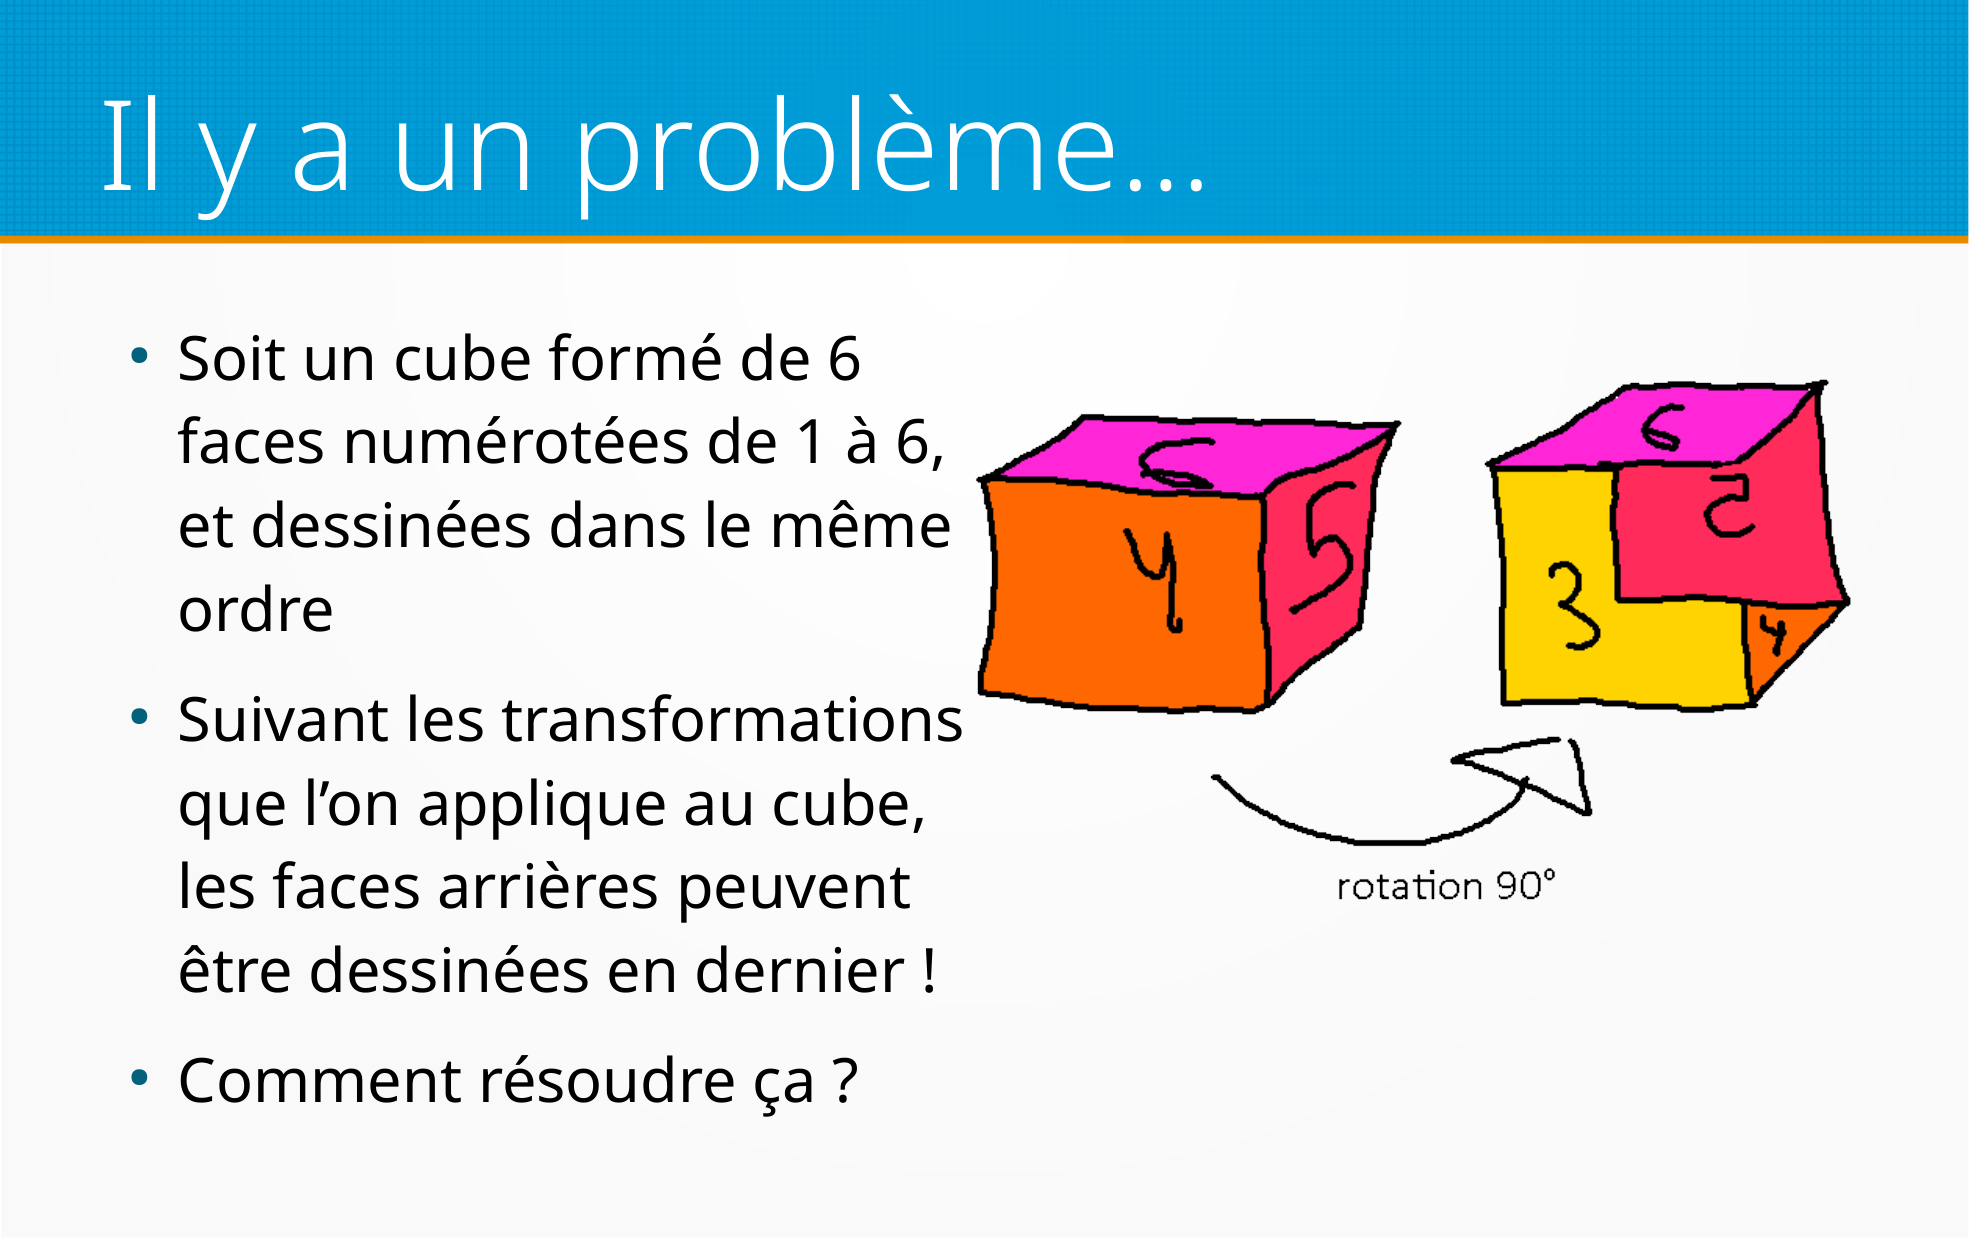

# Il y a un problème…
Soit un cube formé de 6 faces numérotées de 1 à 6, et dessinées dans le même ordre
Suivant les transformations que l’on applique au cube, les faces arrières peuvent être dessinées en dernier !
Comment résoudre ça ?